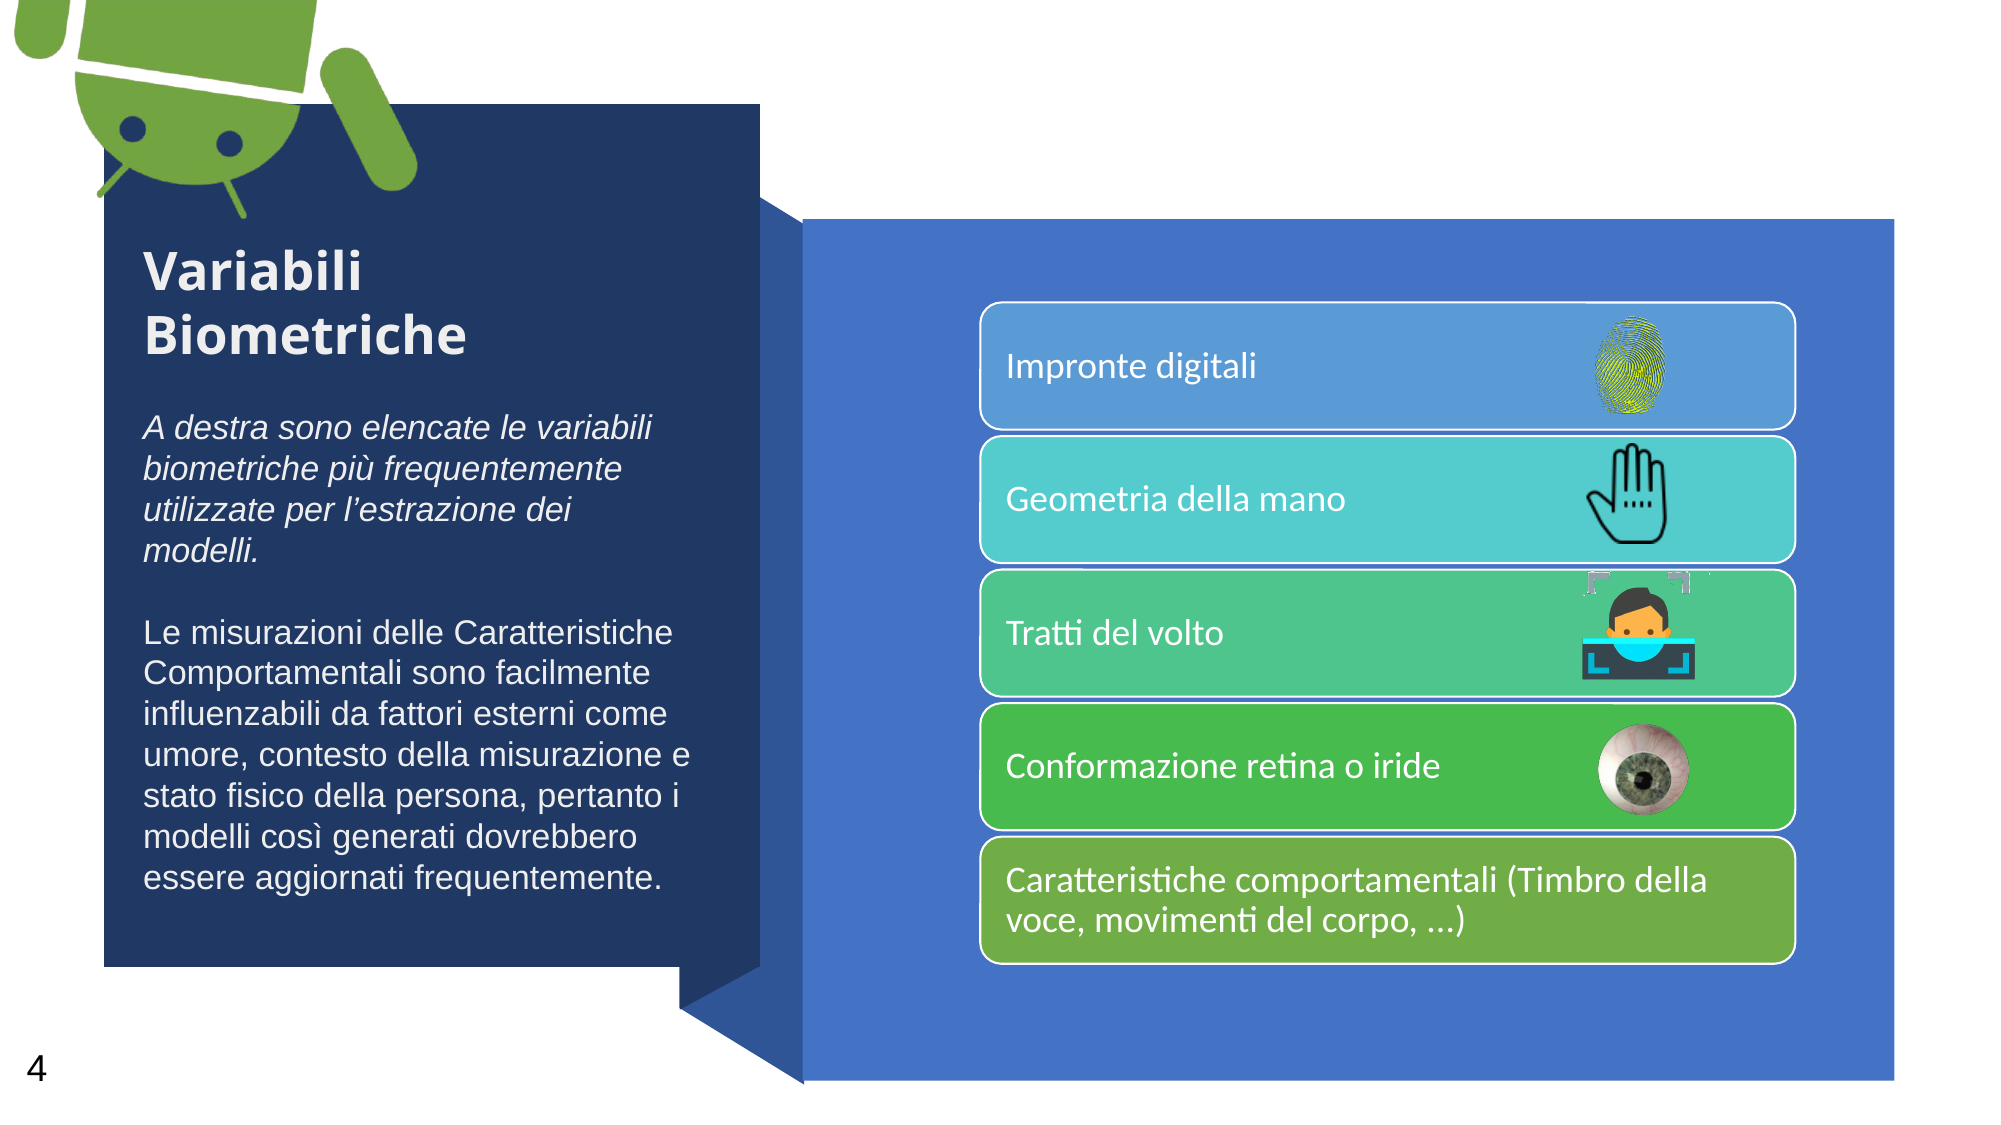

# Variabili Biometriche A destra sono elencate le variabili biometriche più frequentemente utilizzate per l’estrazione dei modelli. Le misurazioni delle Caratteristiche Comportamentali sono facilmente influenzabili da fattori esterni come umore, contesto della misurazione e stato fisico della persona, pertanto i modelli così generati dovrebbero essere aggiornati frequentemente.
Impronte digitali
Geometria della mano
Tratti del volto
Conformazione retina o iride
Caratteristiche comportamentali (Timbro della voce, movimenti del corpo, ...)
4